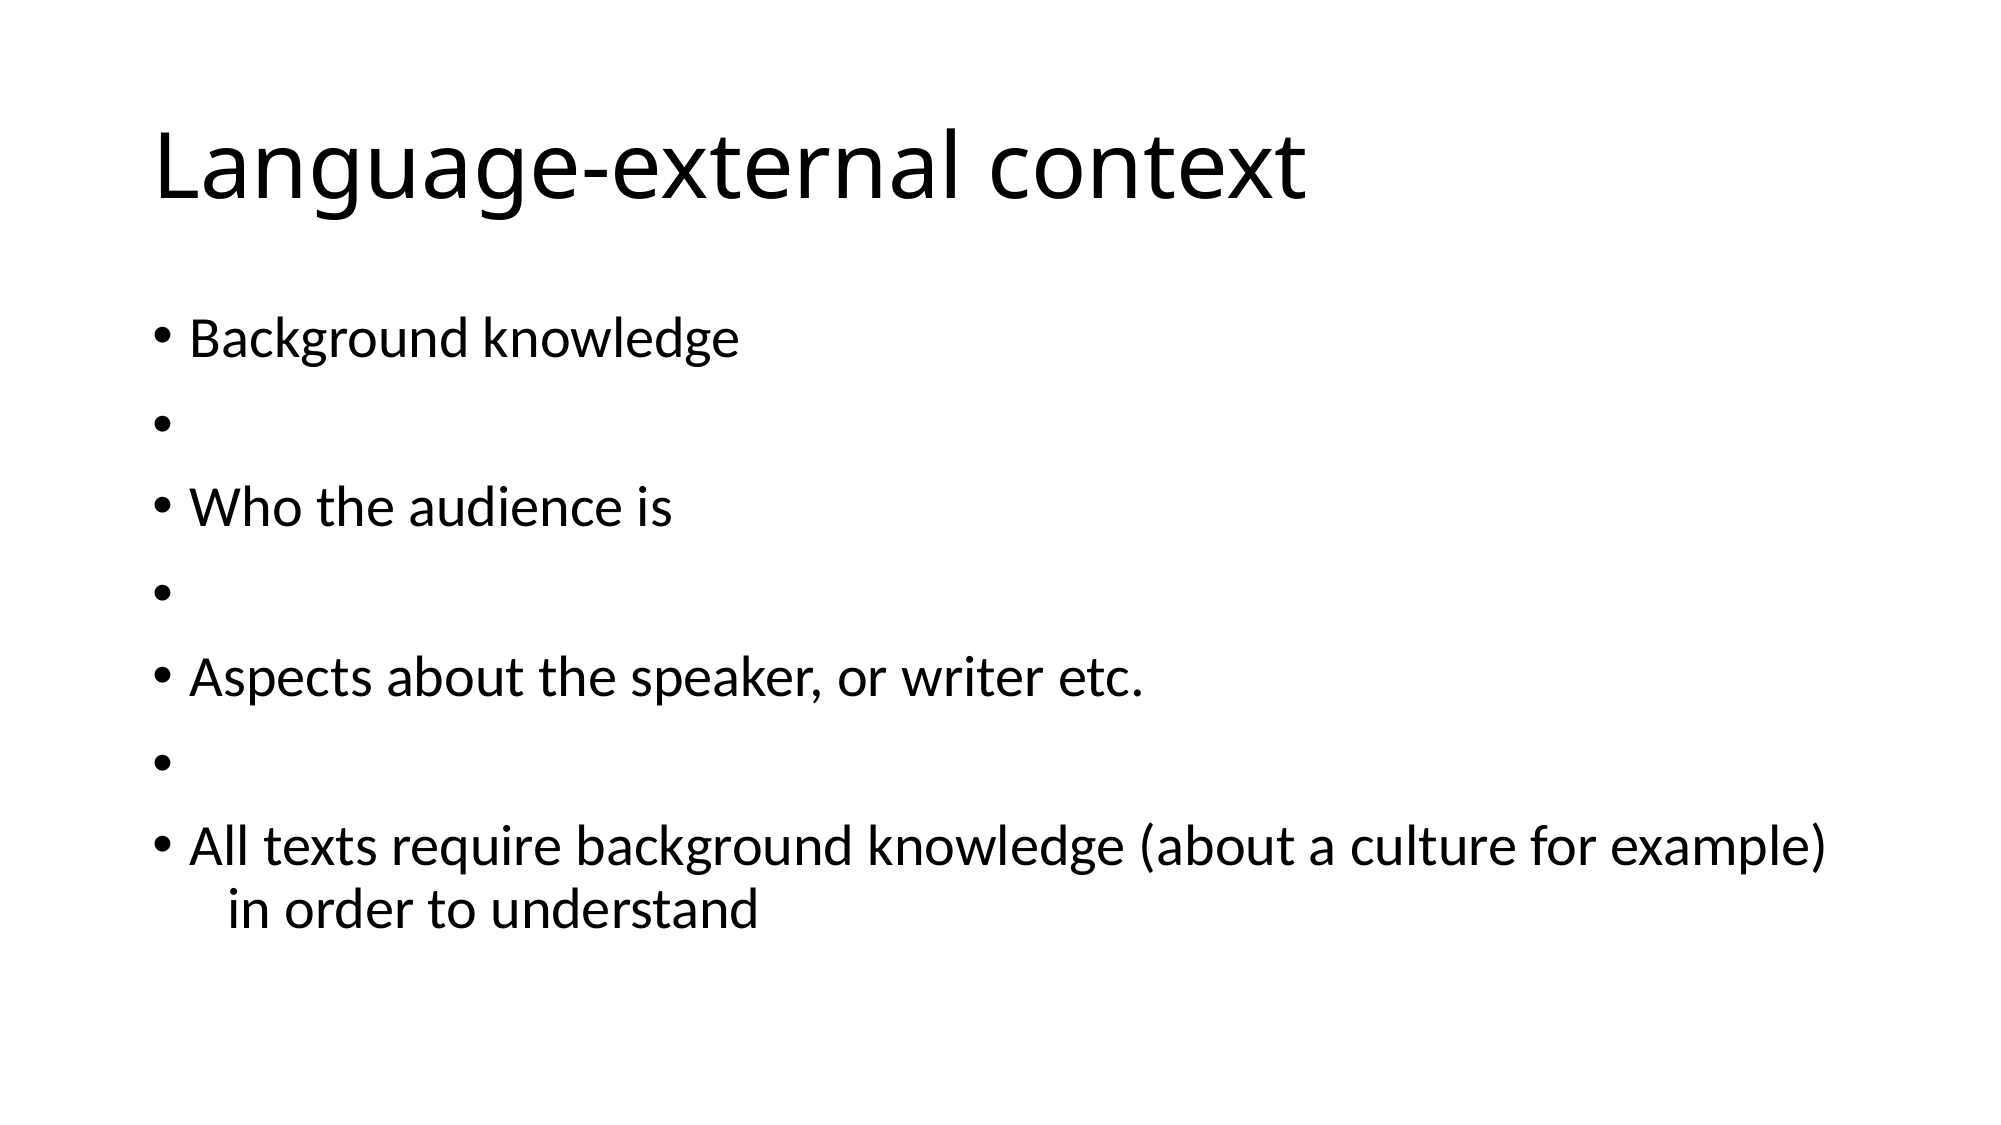

# Language-external context
Background knowledge
Who the audience is
Aspects about the speaker, or writer etc.
All texts require background knowledge (about a culture for example) in order to understand